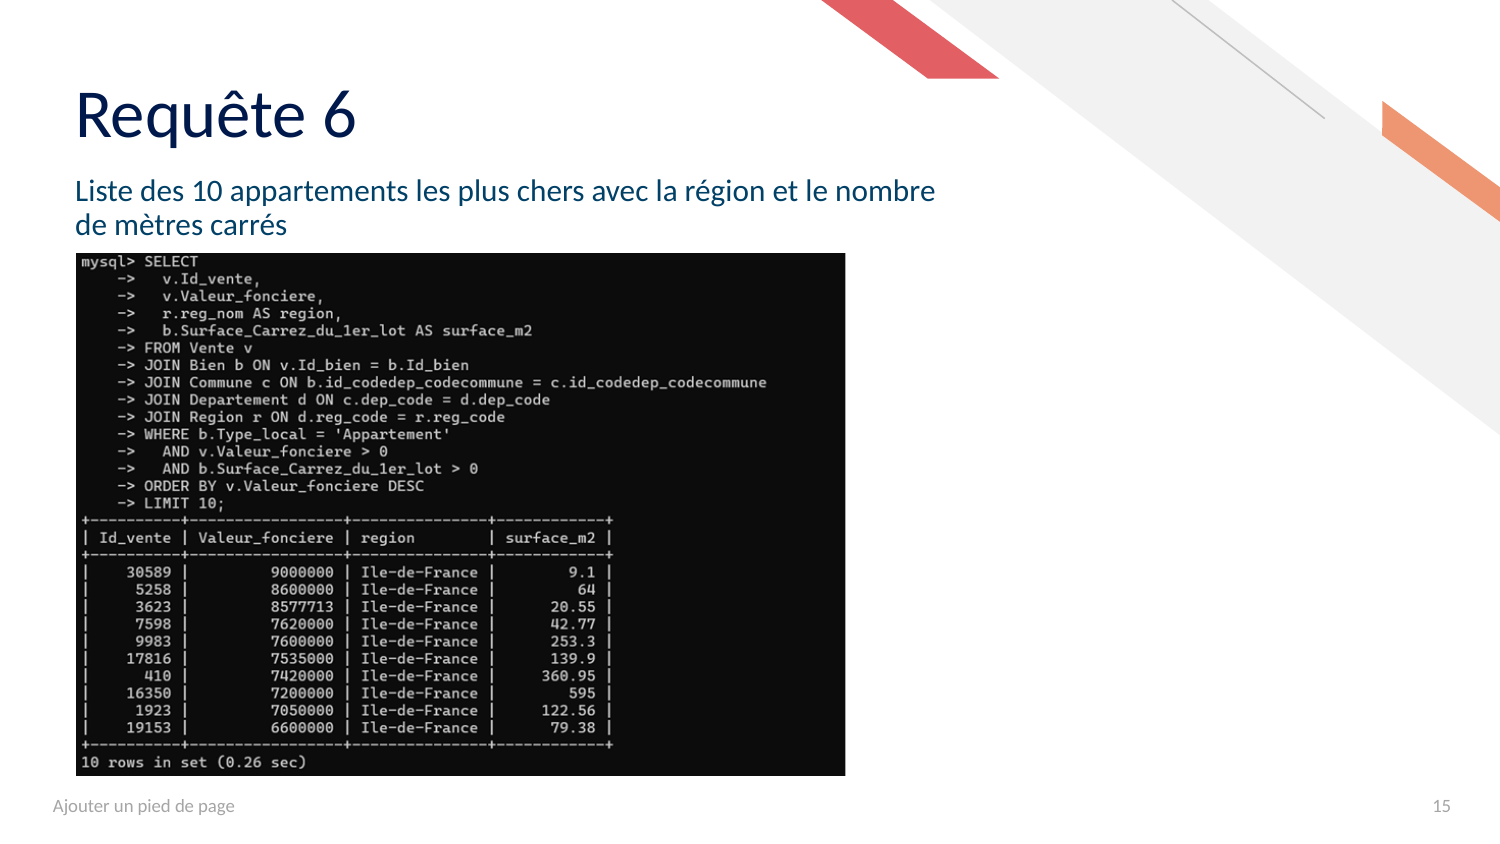

# Requête 6
Liste des 10 appartements les plus chers avec la région et le nombre
de mètres carrés
Ajouter un pied de page